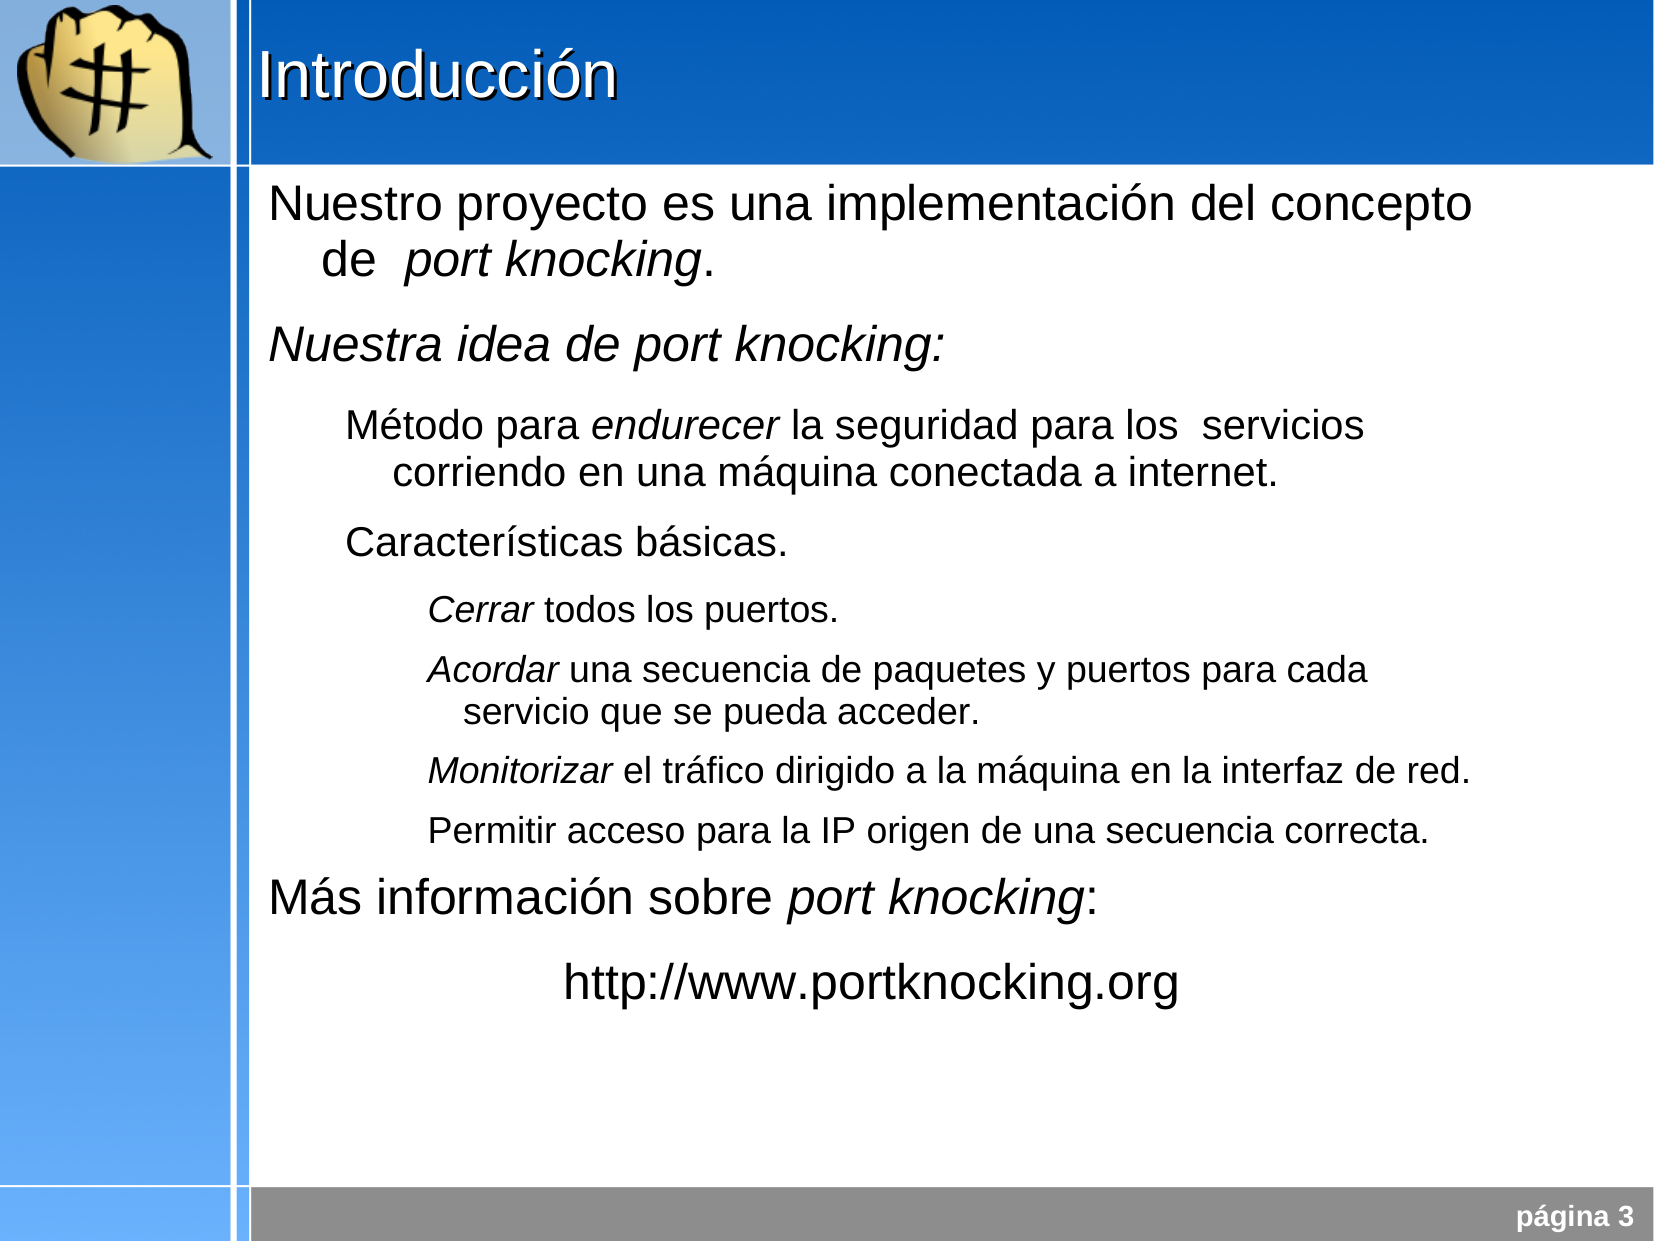

# Introducción
Nuestro proyecto es una implementación del concepto de port knocking.
Nuestra idea de port knocking:
Método para endurecer la seguridad para los servicios corriendo en una máquina conectada a internet.
Características básicas.
Cerrar todos los puertos.
Acordar una secuencia de paquetes y puertos para cada servicio que se pueda acceder.
Monitorizar el tráfico dirigido a la máquina en la interfaz de red.
Permitir acceso para la IP origen de una secuencia correcta.
Más información sobre port knocking:
http://www.portknocking.org